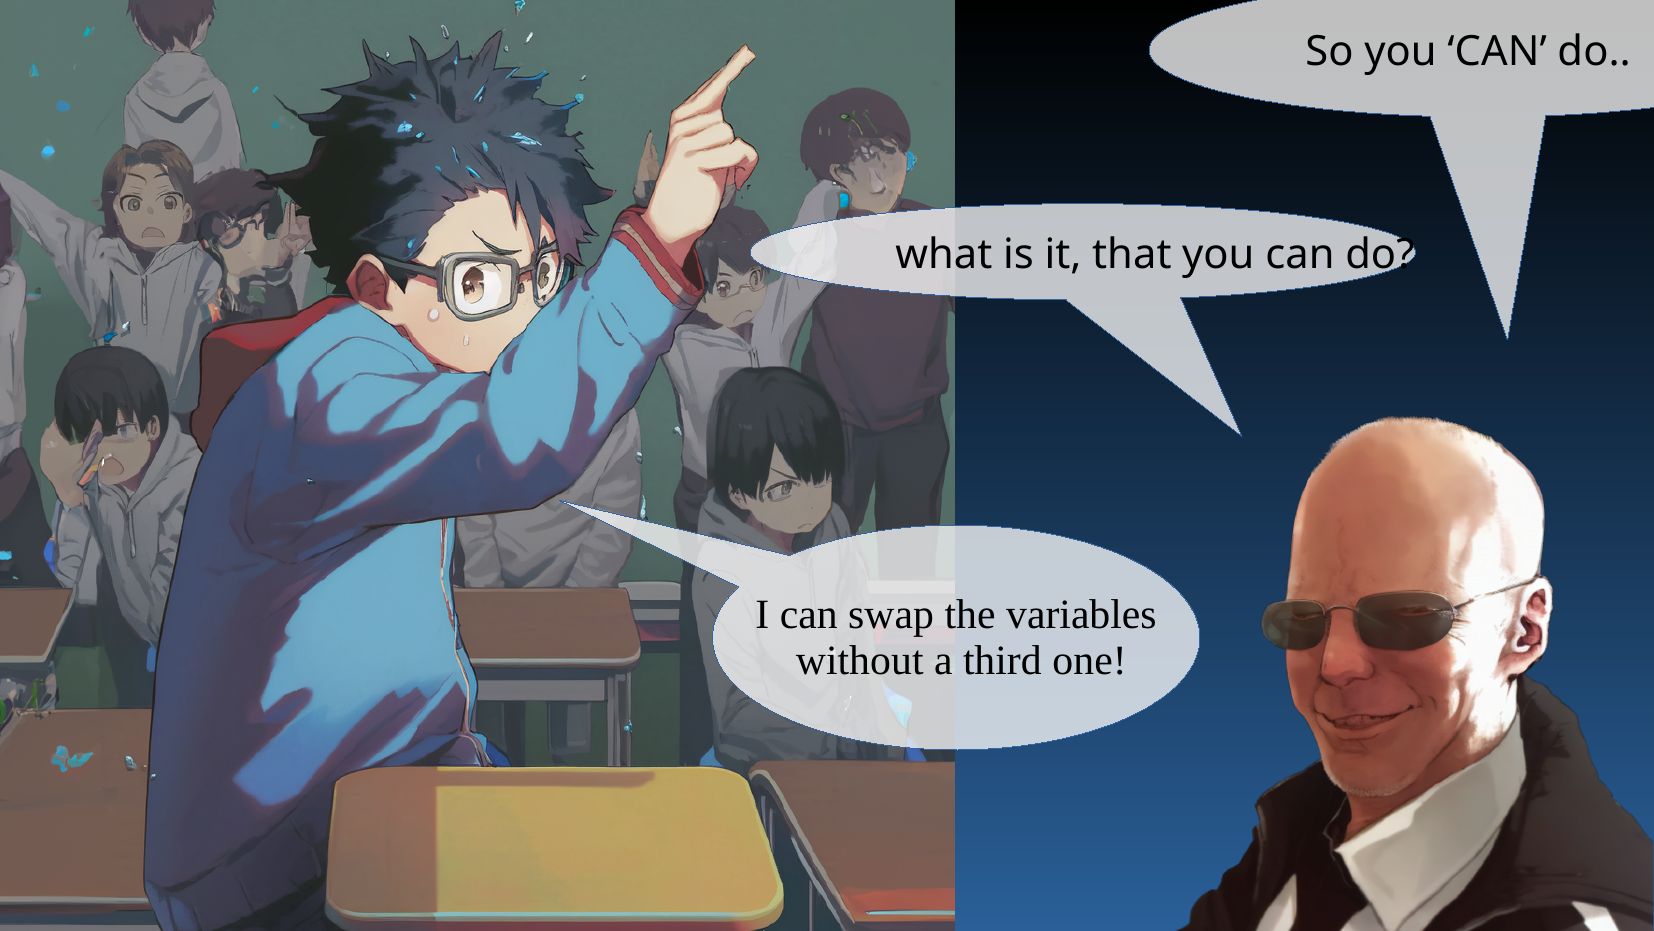

So you ‘CAN’ do..
 what is it, that you can do?
I can swap the variables
 without a third one!